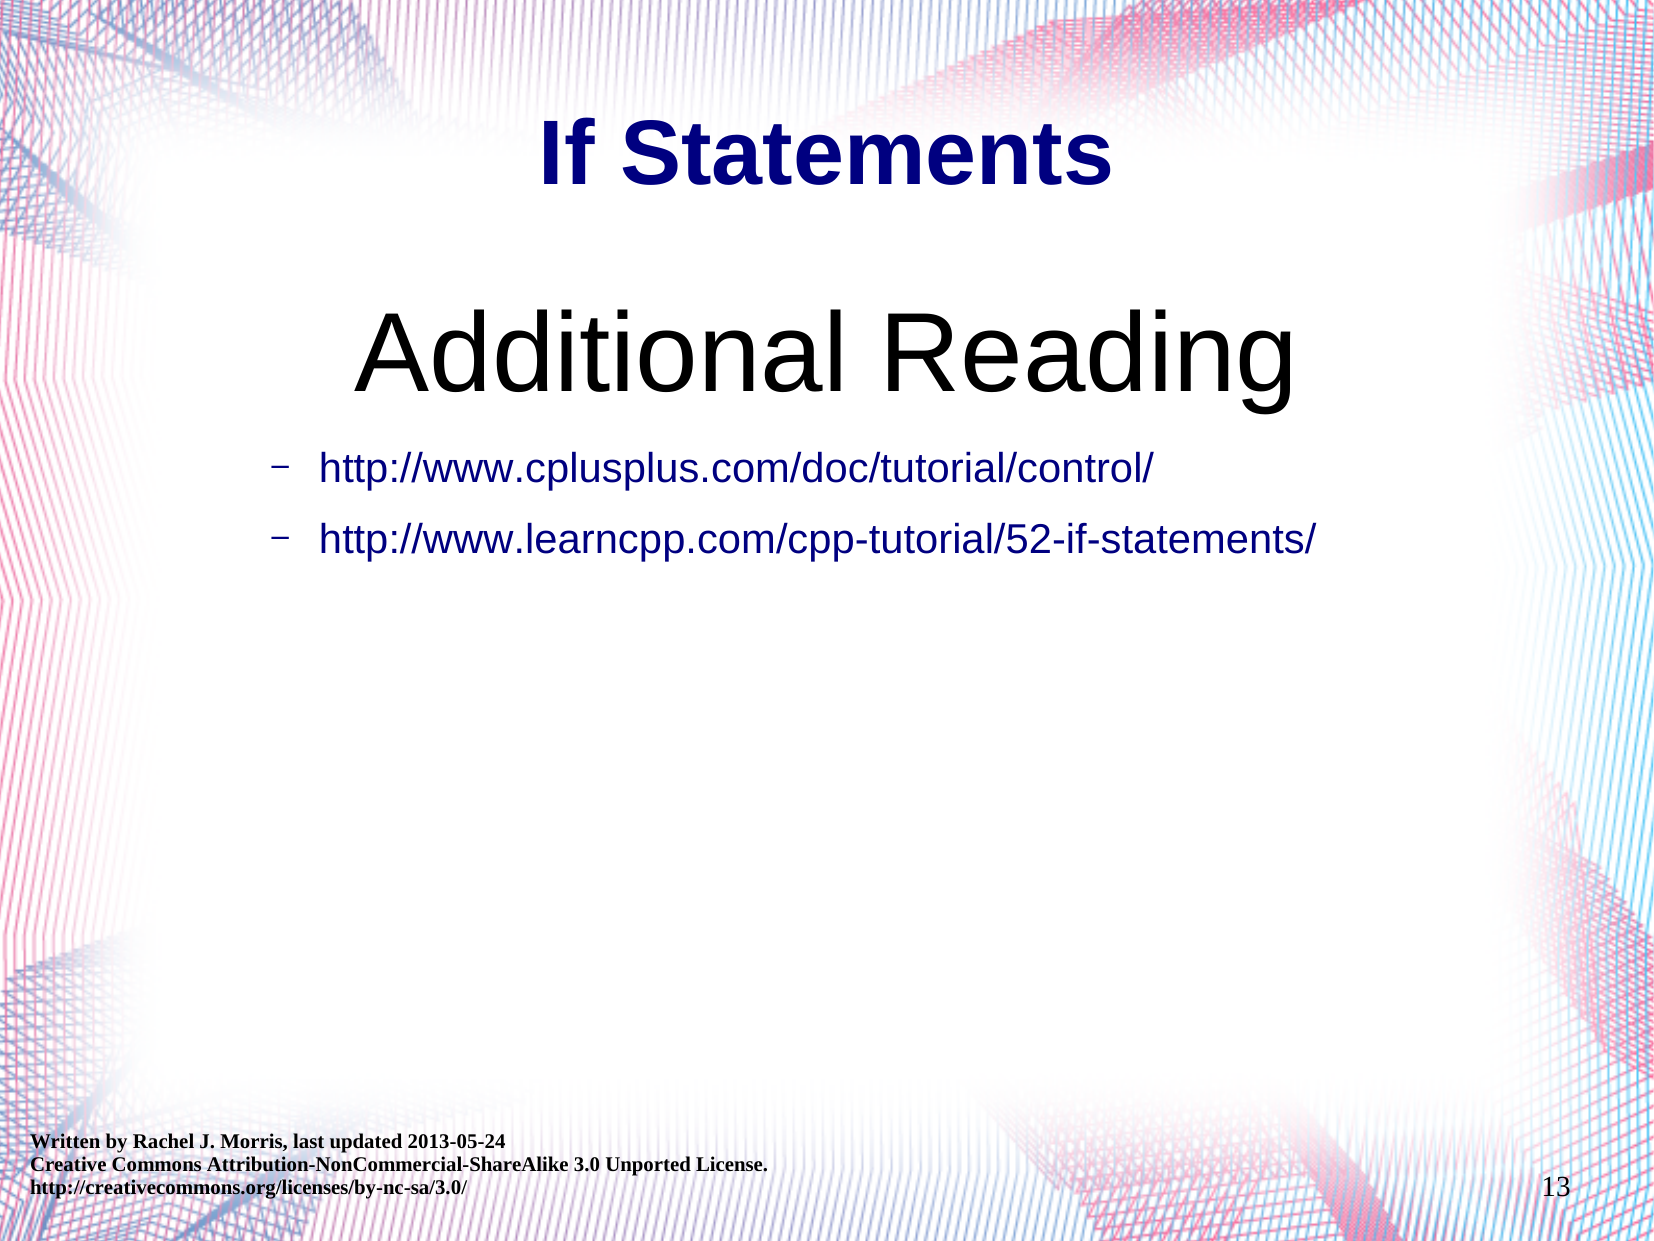

# If Statements
Additional Reading
http://www.cplusplus.com/doc/tutorial/control/
http://www.learncpp.com/cpp-tutorial/52-if-statements/
13